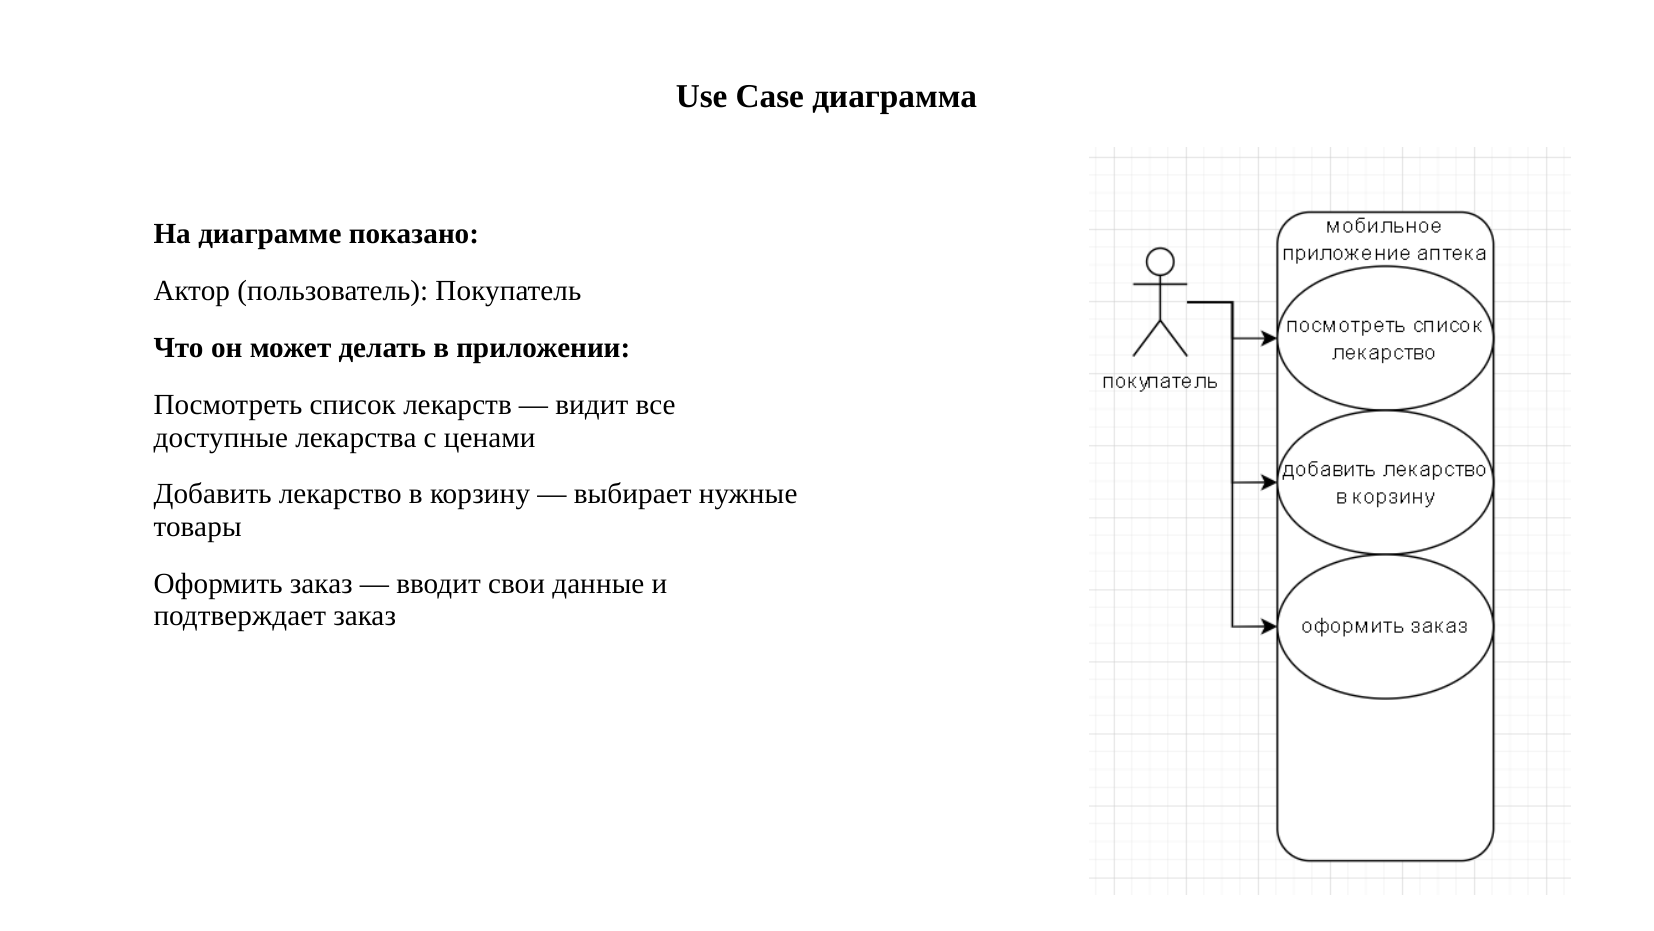

# Use Case диаграмма
На диаграмме показано:
Актор (пользователь): Покупатель
Что он может делать в приложении:
Посмотреть список лекарств — видит все доступные лекарства с ценами
Добавить лекарство в корзину — выбирает нужные товары
Оформить заказ — вводит свои данные и подтверждает заказ